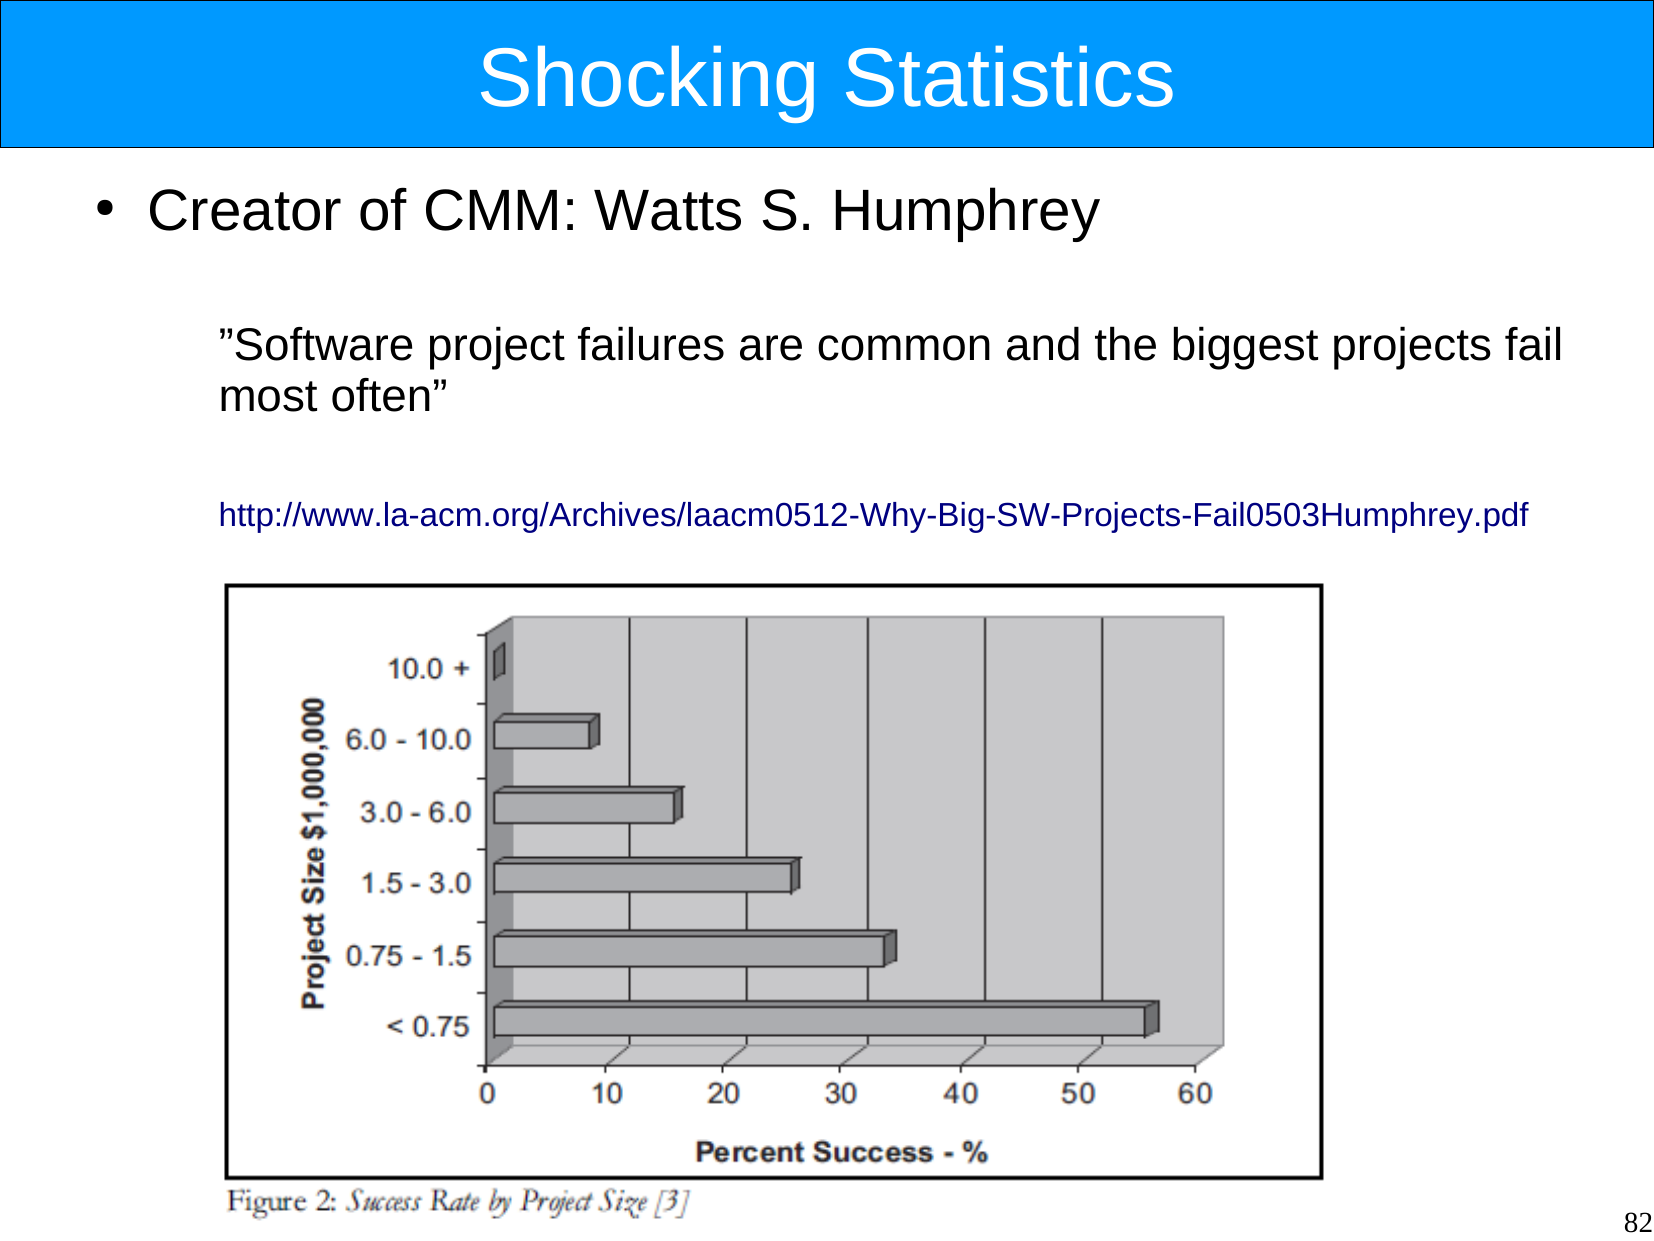

# Shocking Statistics
Creator of CMM: Watts S. Humphrey
”Software project failures are common and the biggest projects fail most often”
http://www.la-acm.org/Archives/laacm0512-Why-Big-SW-Projects-Fail0503Humphrey.pdf
82